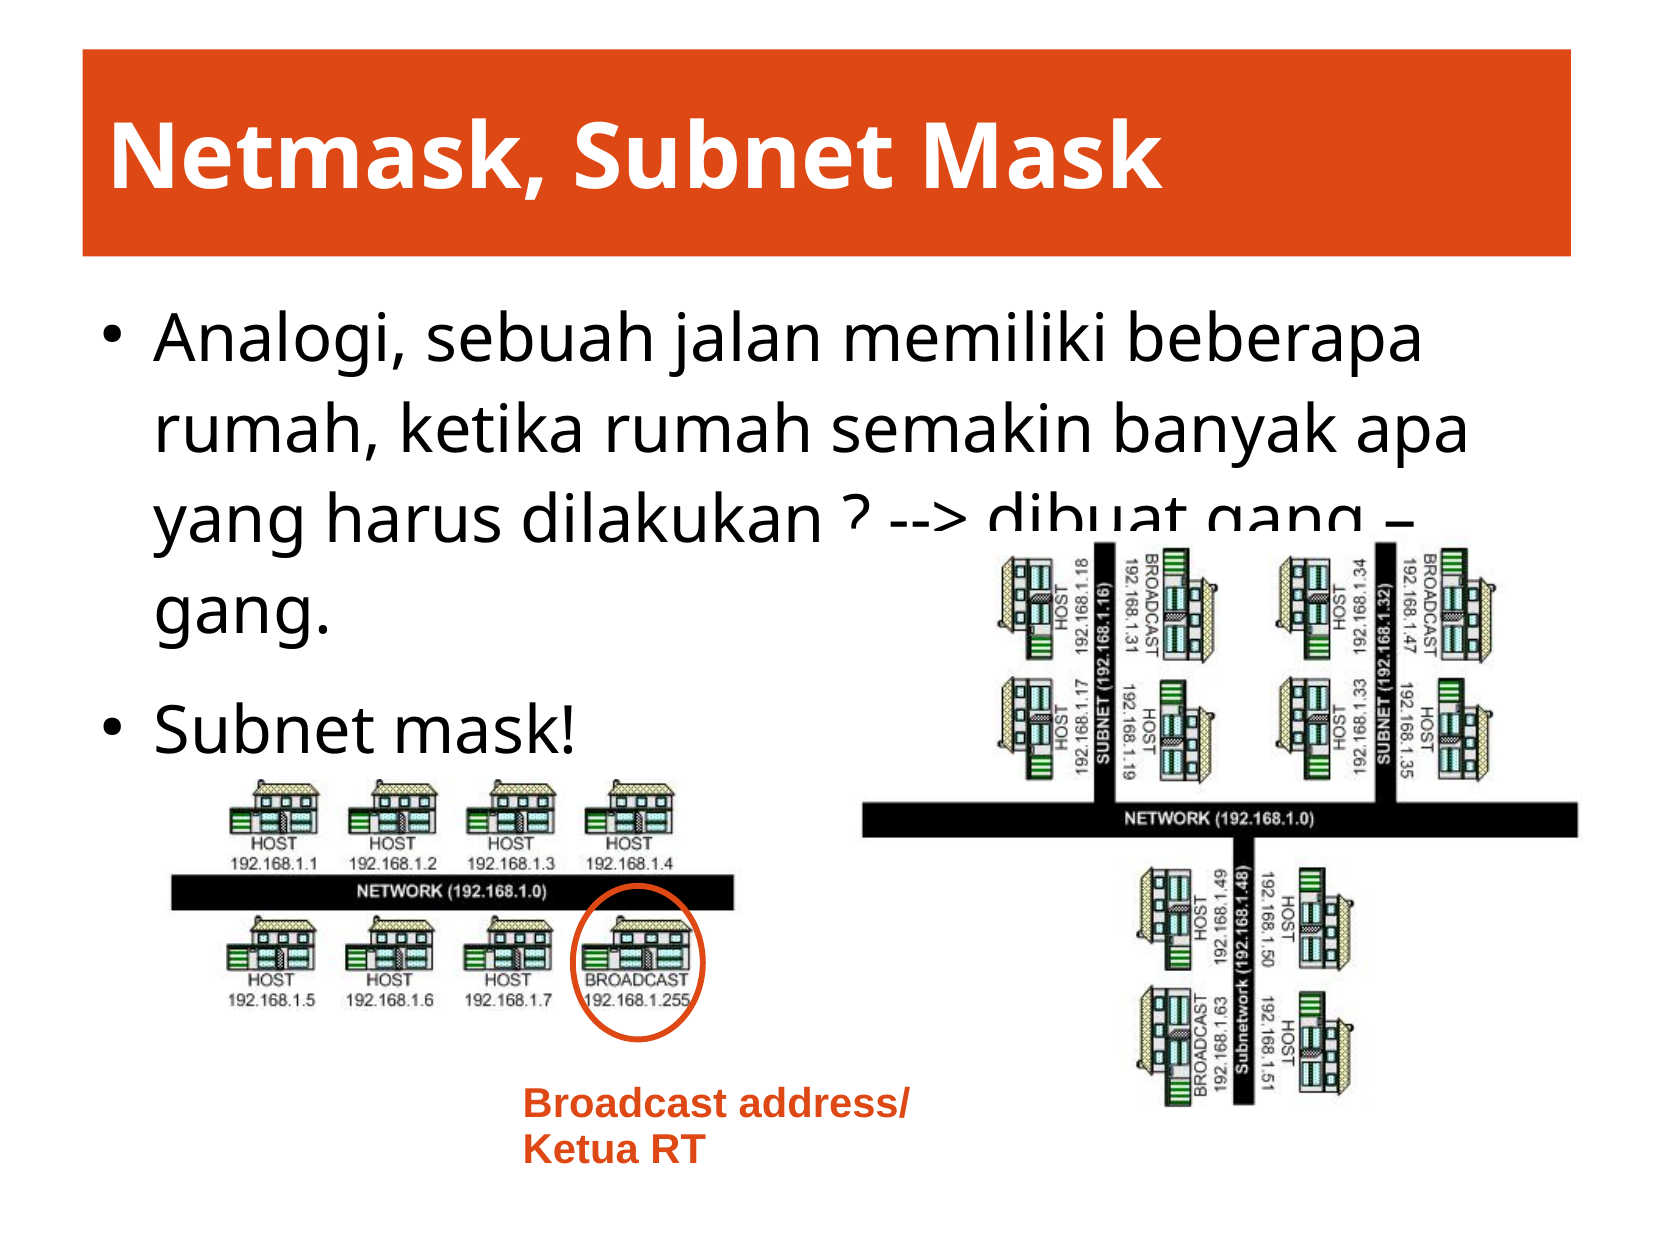

# Netmask, Subnet Mask
Analogi, sebuah jalan memiliki beberapa rumah, ketika rumah semakin banyak apa yang harus dilakukan ? --> dibuat gang – gang.
Subnet mask!
Broadcast address/
Ketua RT